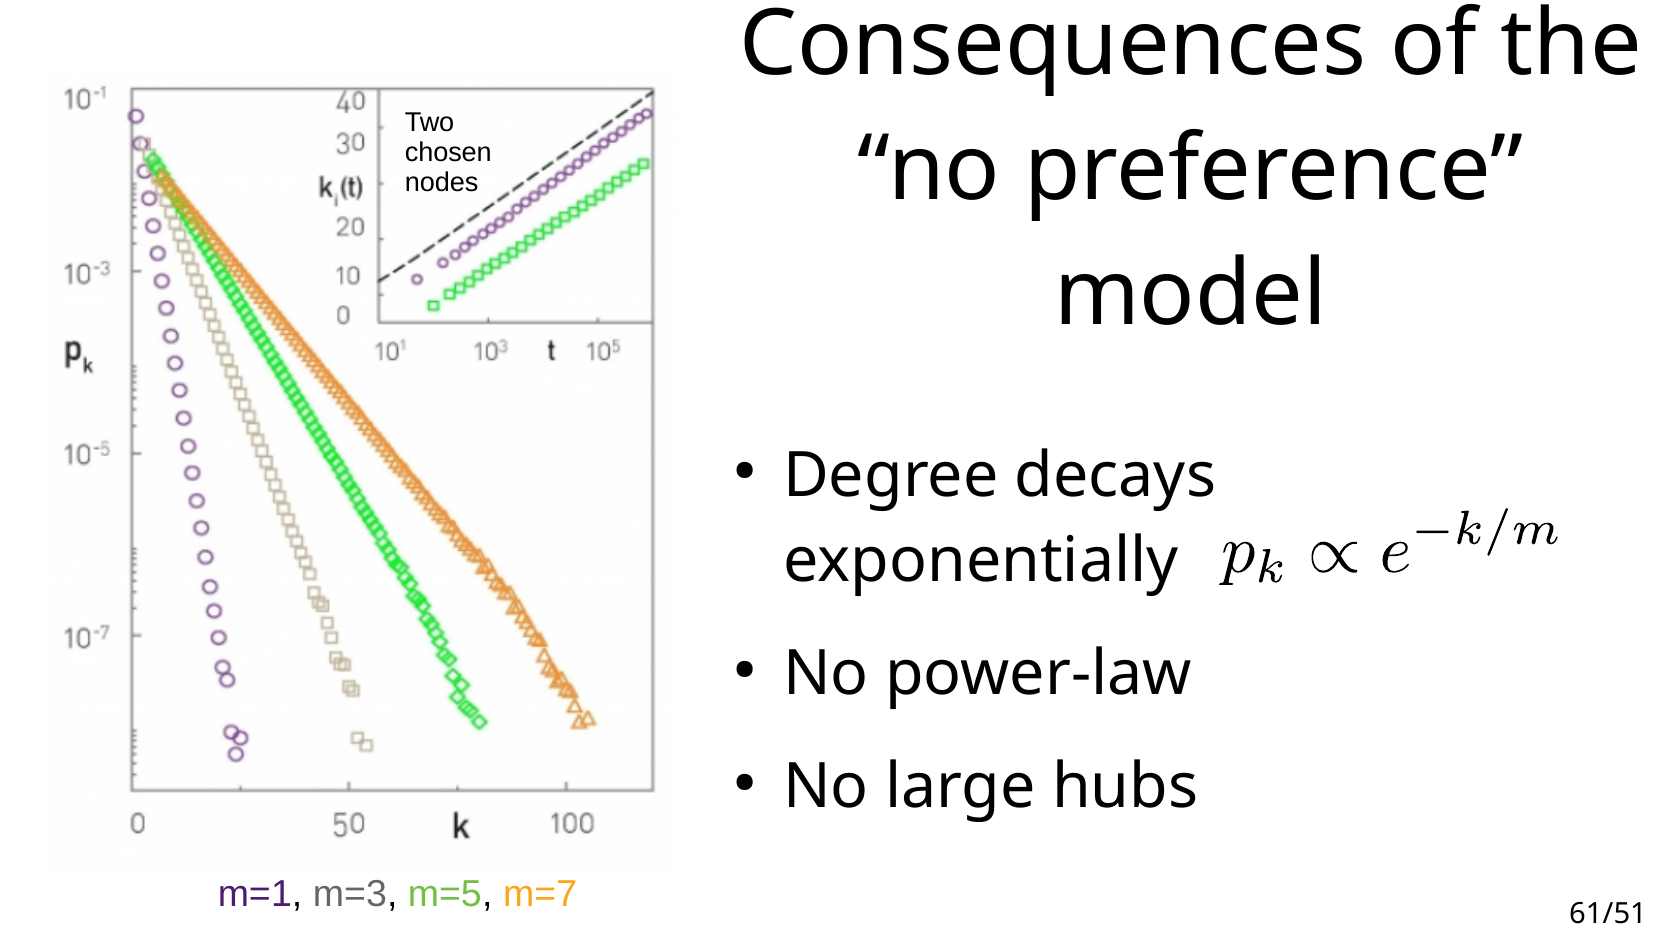

# Consequences of the “no preference” model
Two chosen nodes
Degree decays exponentially
No power-law
No large hubs
m=1, m=3, m=5, m=7
61